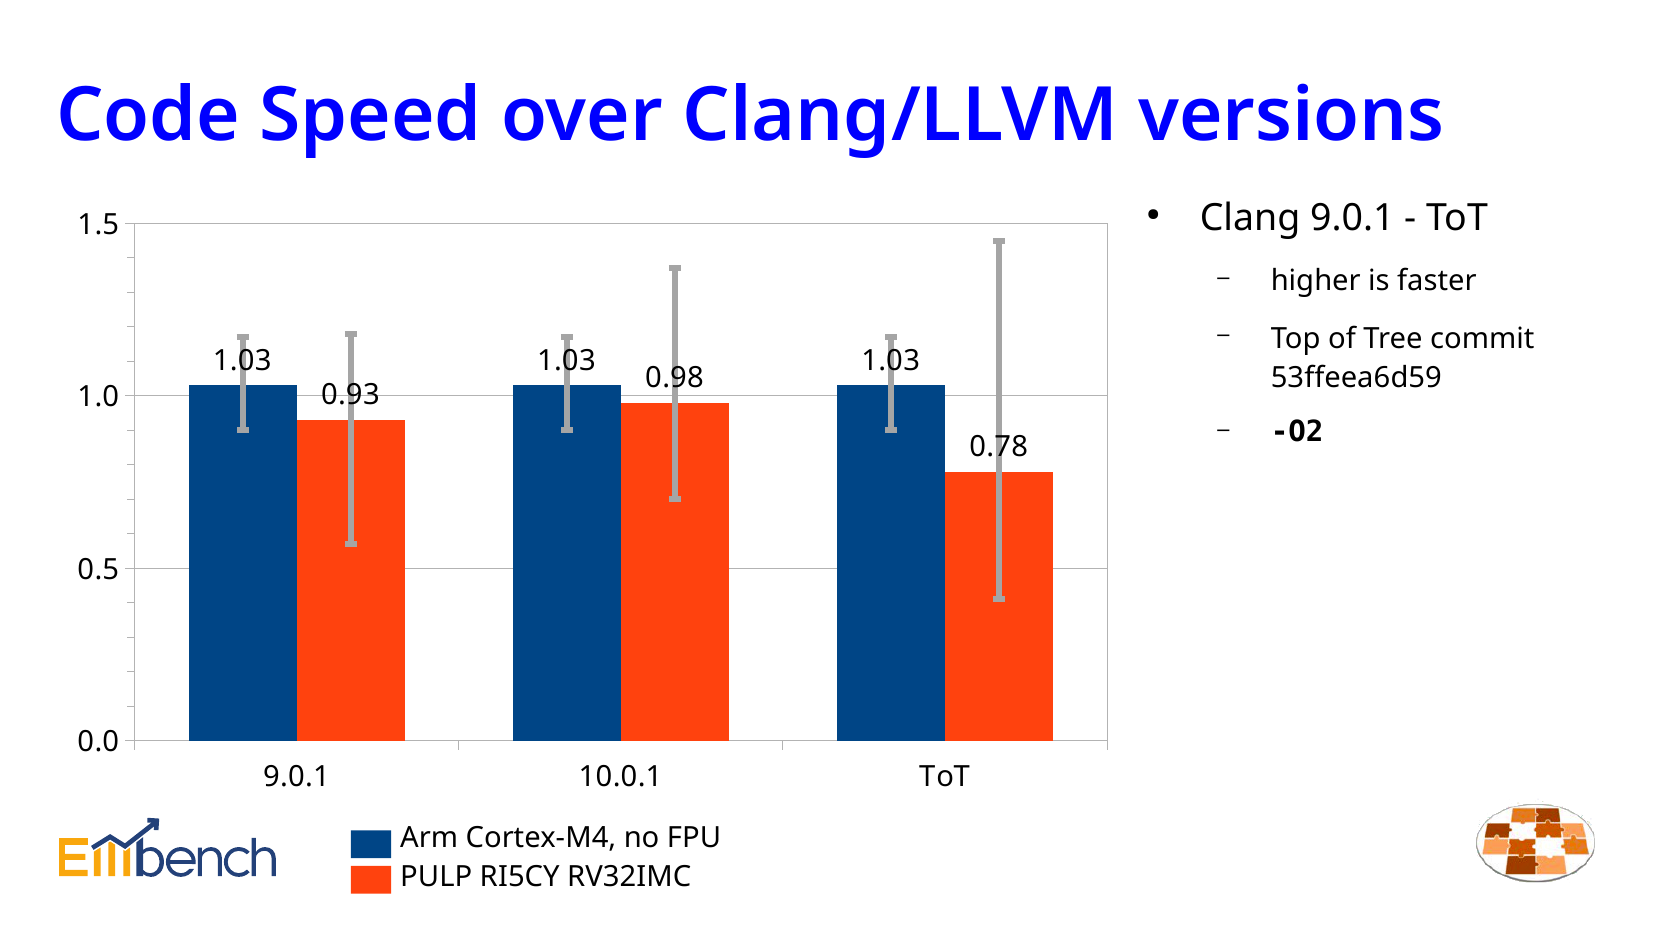

# Code Speed over Clang/LLVM versions
Clang 9.0.1 - ToT
higher is faster
Top of Tree commit 53ffeea6d59
-O2
### Chart
| Category | Arm Cortex M4 | RI5CY RV32IMC |
|---|---|---|
| 9.0.1 | 1.03 | 0.93 |
| 10.0.1 | 1.03 | 0.98 |
| ToT | 1.03 | 0.78 |Arm Cortex-M4, no FPU
PULP RI5CY RV32IMC